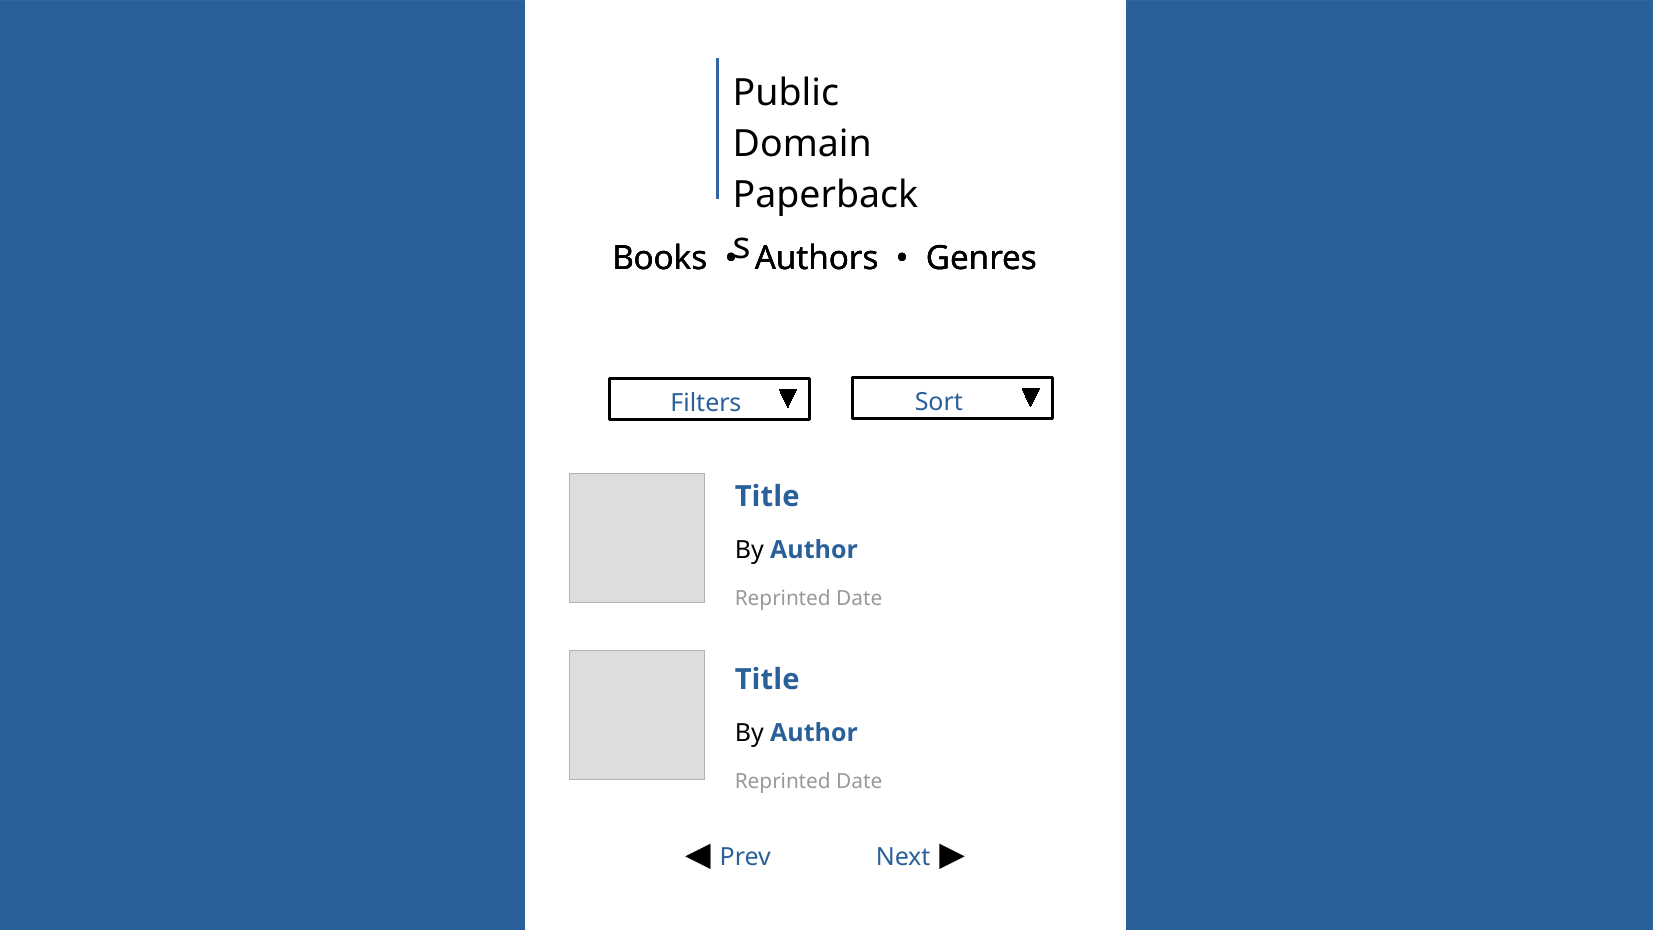

Public
Domain
Paperbacks
Books • Authors • Genres
Books • Authors • Genres
Books • Authors • Genres
Sort
Filters
Title
By Author
Reprinted Date
Title
By Author
Reprinted Date
◀ Prev Next ▶